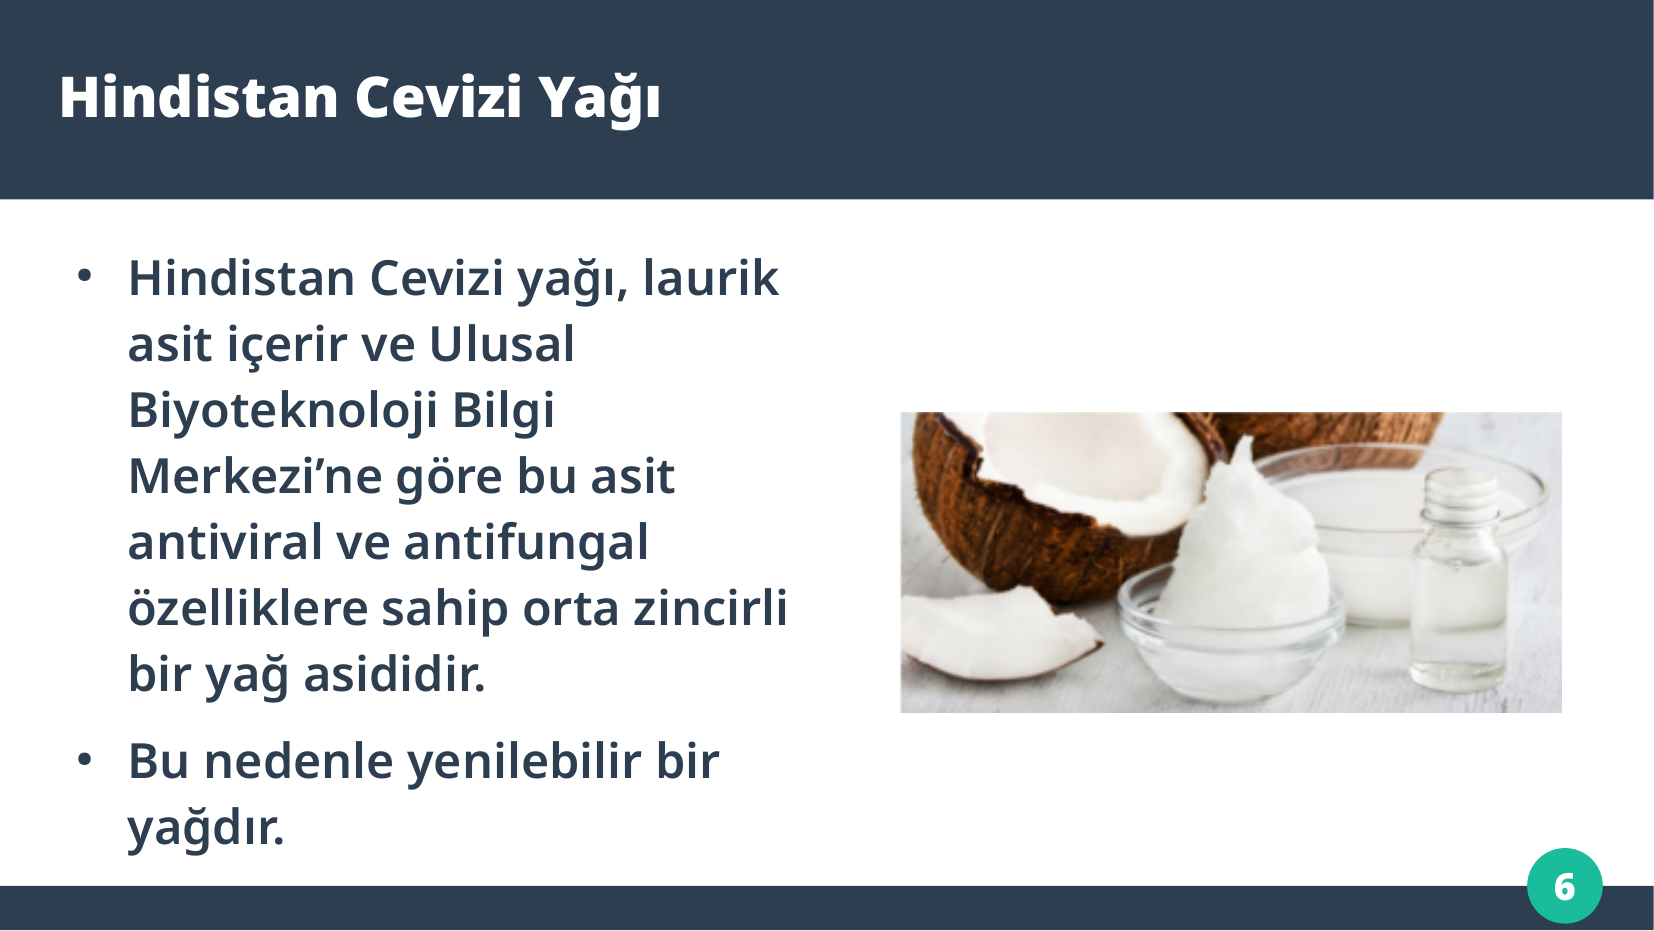

# Hindistan Cevizi Yağı
Hindistan Cevizi yağı, laurik asit içerir ve Ulusal Biyoteknoloji Bilgi Merkezi’ne göre bu asit antiviral ve antifungal özelliklere sahip orta zincirli bir yağ asididir.
Bu nedenle yenilebilir bir yağdır.